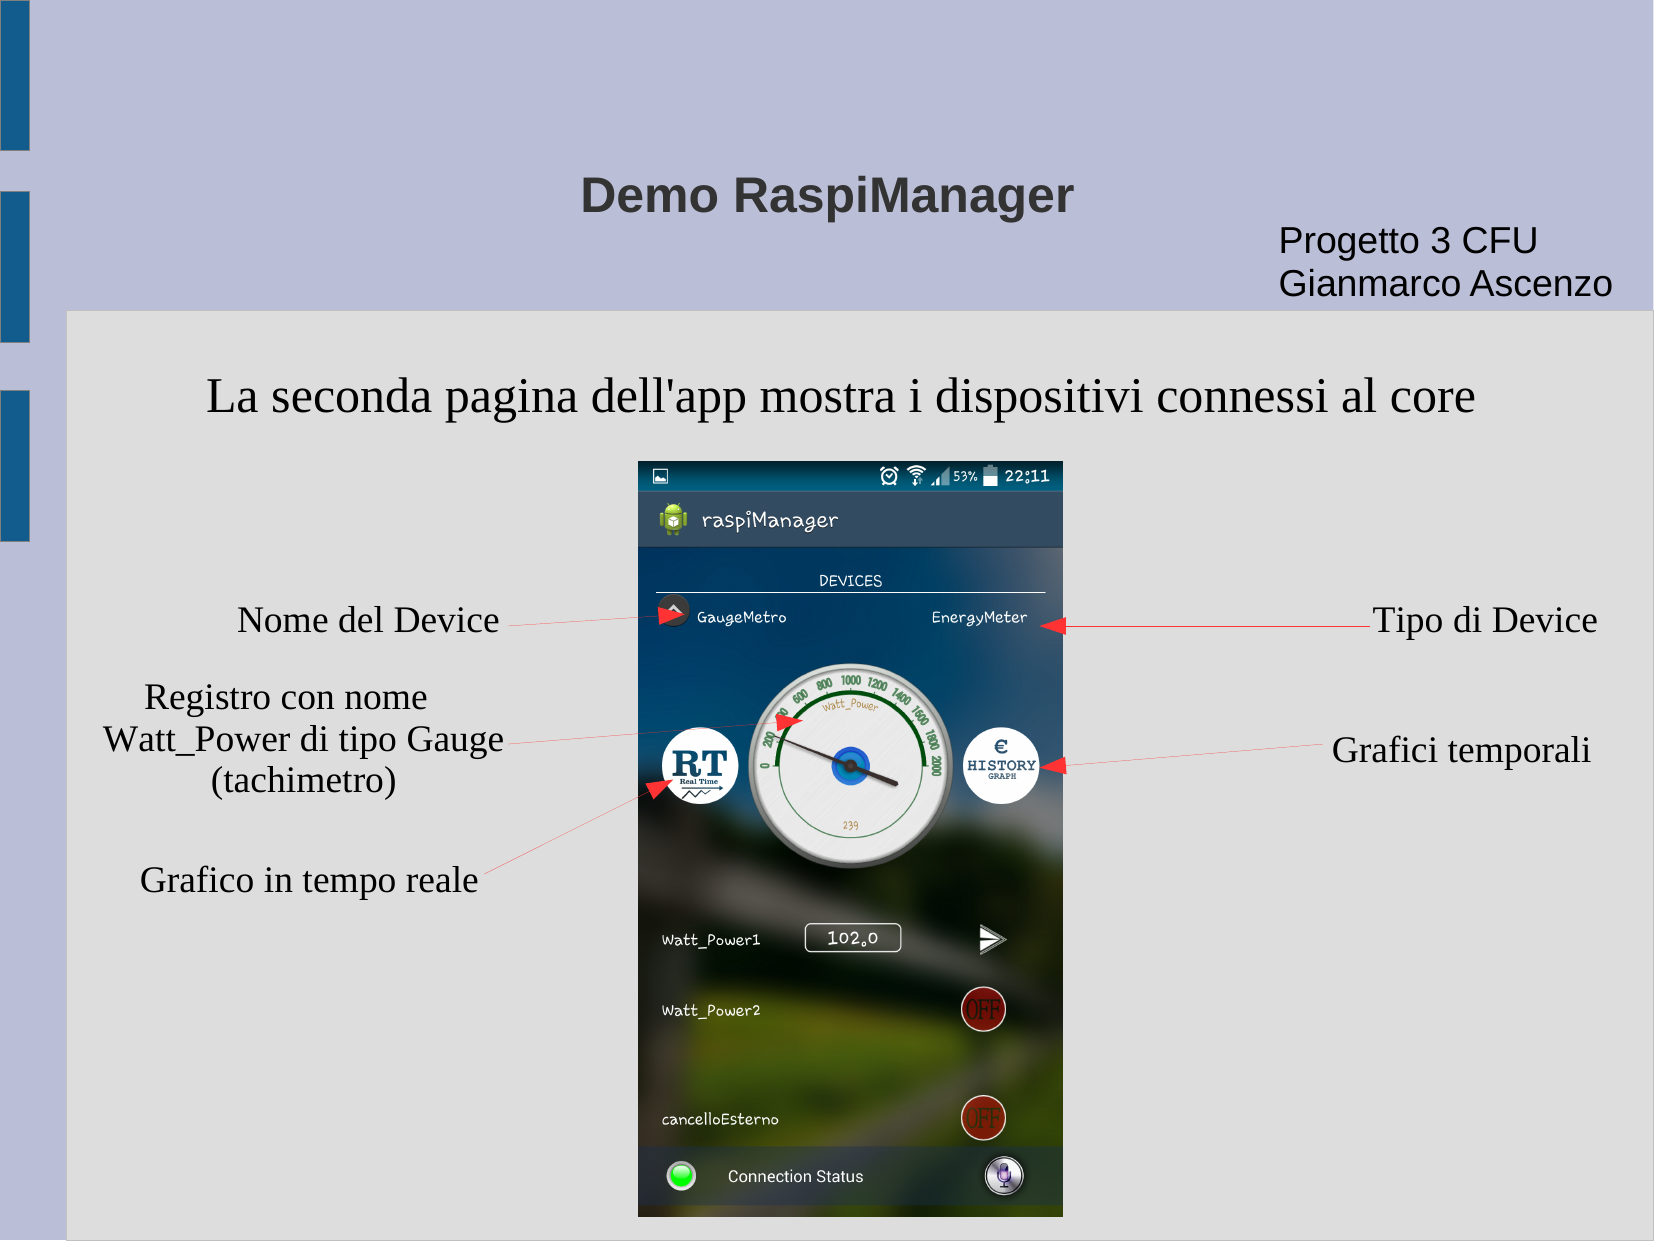

# Demo RaspiManager
Progetto 3 CFU Gianmarco Ascenzo
La seconda pagina dell'app mostra i dispositivi connessi al core
Nome del Device
Tipo di Device
Registro con nome Watt_Power di tipo Gauge (tachimetro)
Grafici temporali
Grafico in tempo reale